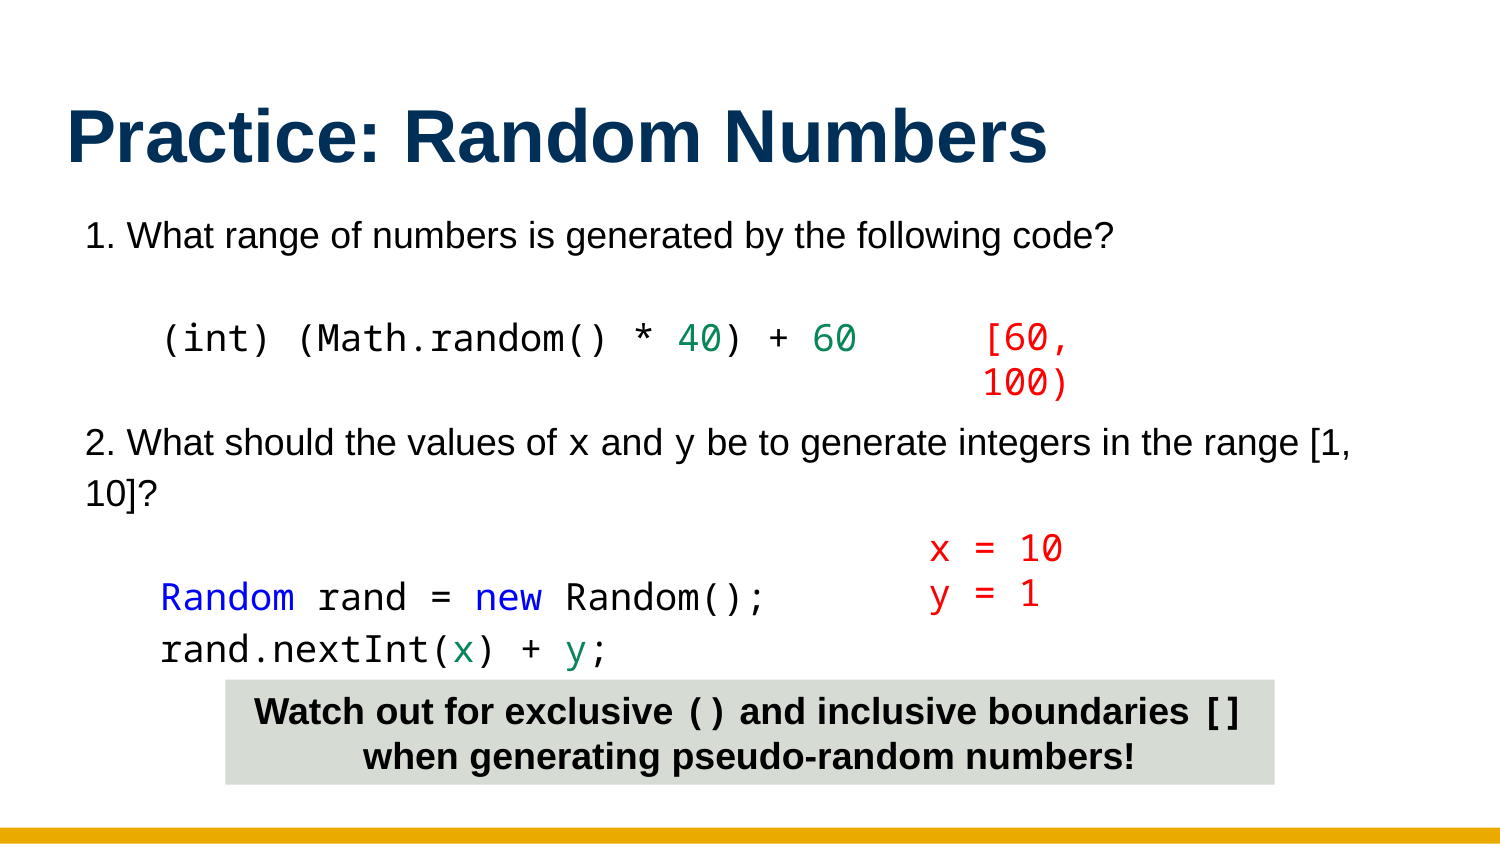

# Practice: Random Numbers
1. What range of numbers is generated by the following code?
	(int) (Math.random() * 40) + 60
2. What should the values of x and y be to generate integers in the range [1, 10]?
	Random rand = new Random();
	rand.nextInt(x) + y;
[60, 100)
x = 10
y = 1
Watch out for exclusive () and inclusive boundaries [] when generating pseudo-random numbers!